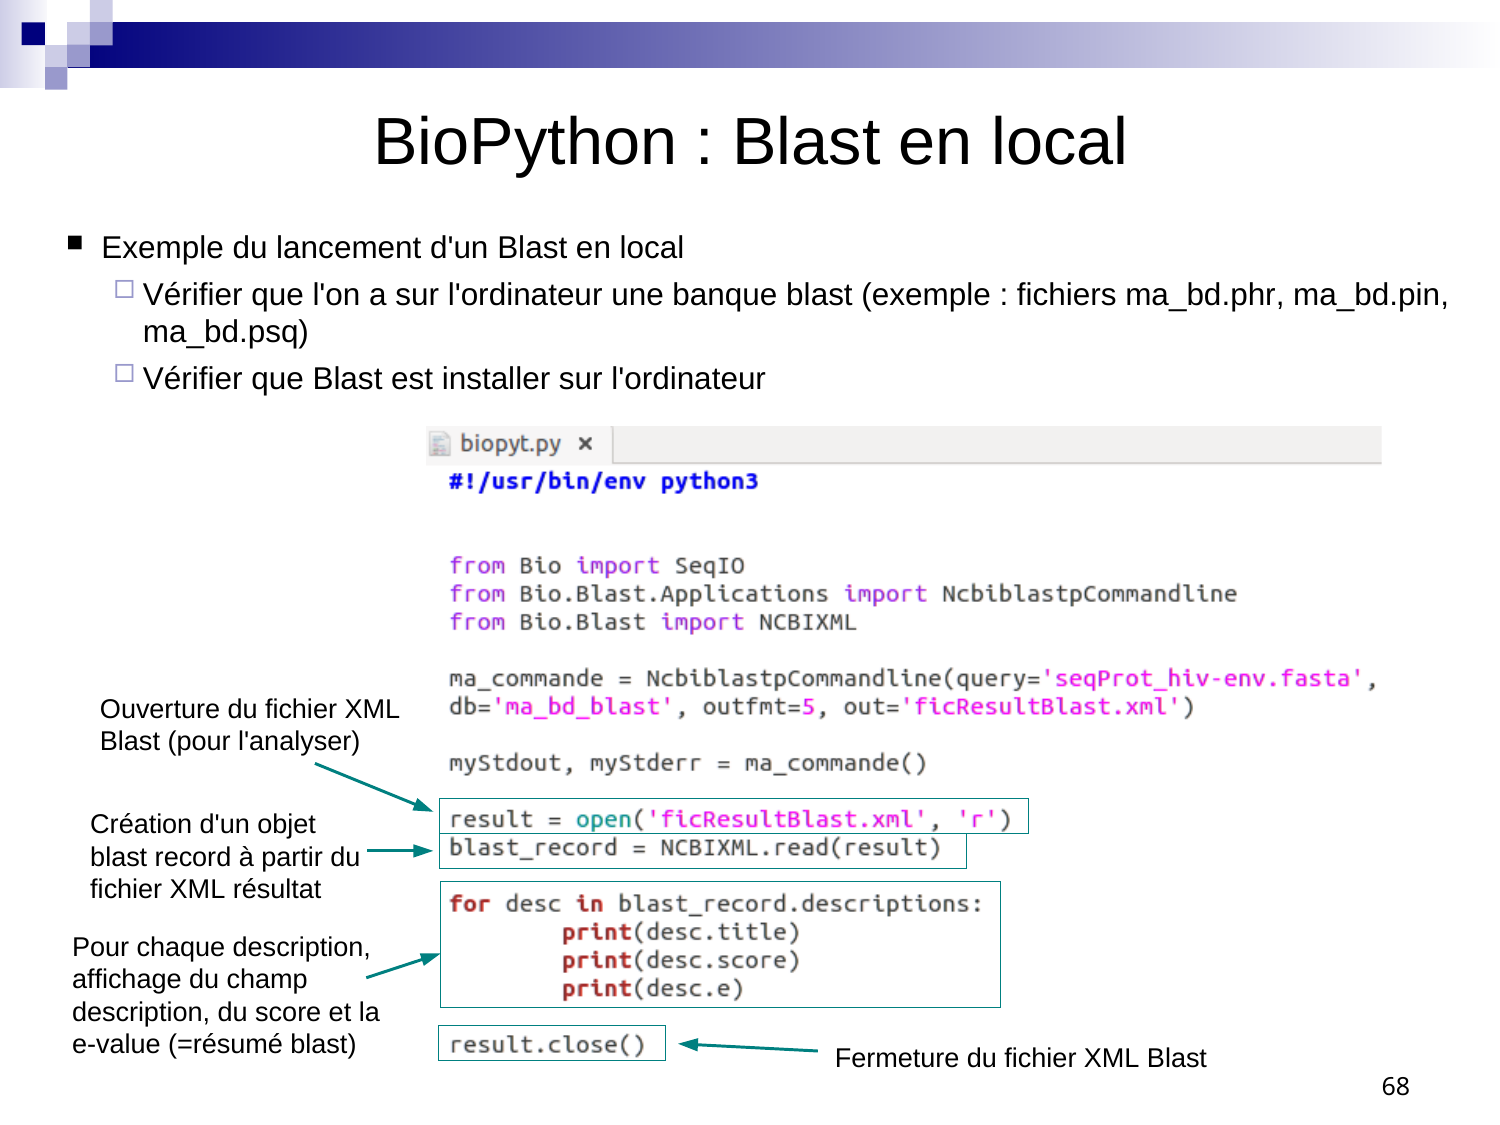

# BioPython : Blast en local
Exemple du lancement d'un Blast en local
Vérifier que l'on a sur l'ordinateur une banque blast (exemple : fichiers ma_bd.phr, ma_bd.pin, ma_bd.psq)
Vérifier que Blast est installer sur l'ordinateur
Ouverture du fichier XML Blast (pour l'analyser)
Création d'un objet blast record à partir du fichier XML résultat
Pour chaque description, affichage du champ description, du score et la e-value (=résumé blast)
Fermeture du fichier XML Blast
68